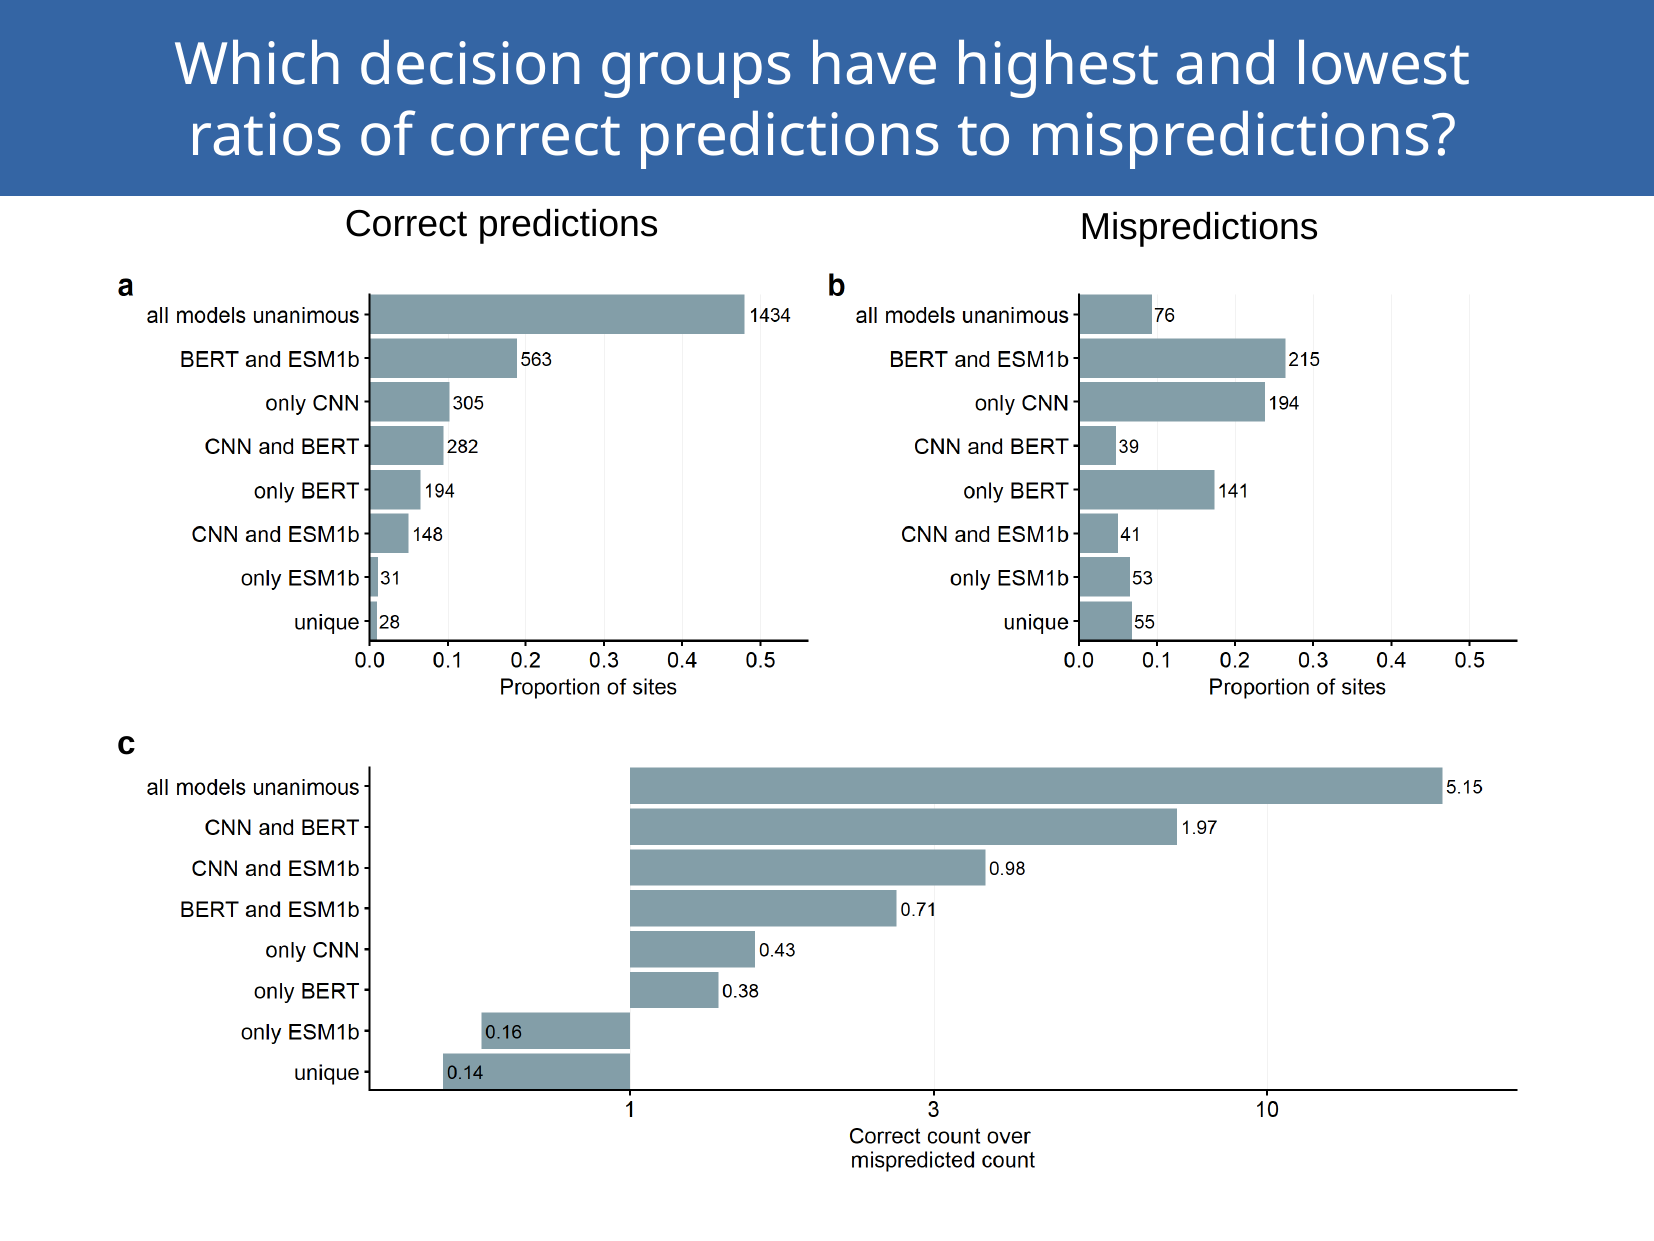

Which decision groups have highest and lowest
ratios of correct predictions to mispredictions?
Correct predictions
Mispredictions
c